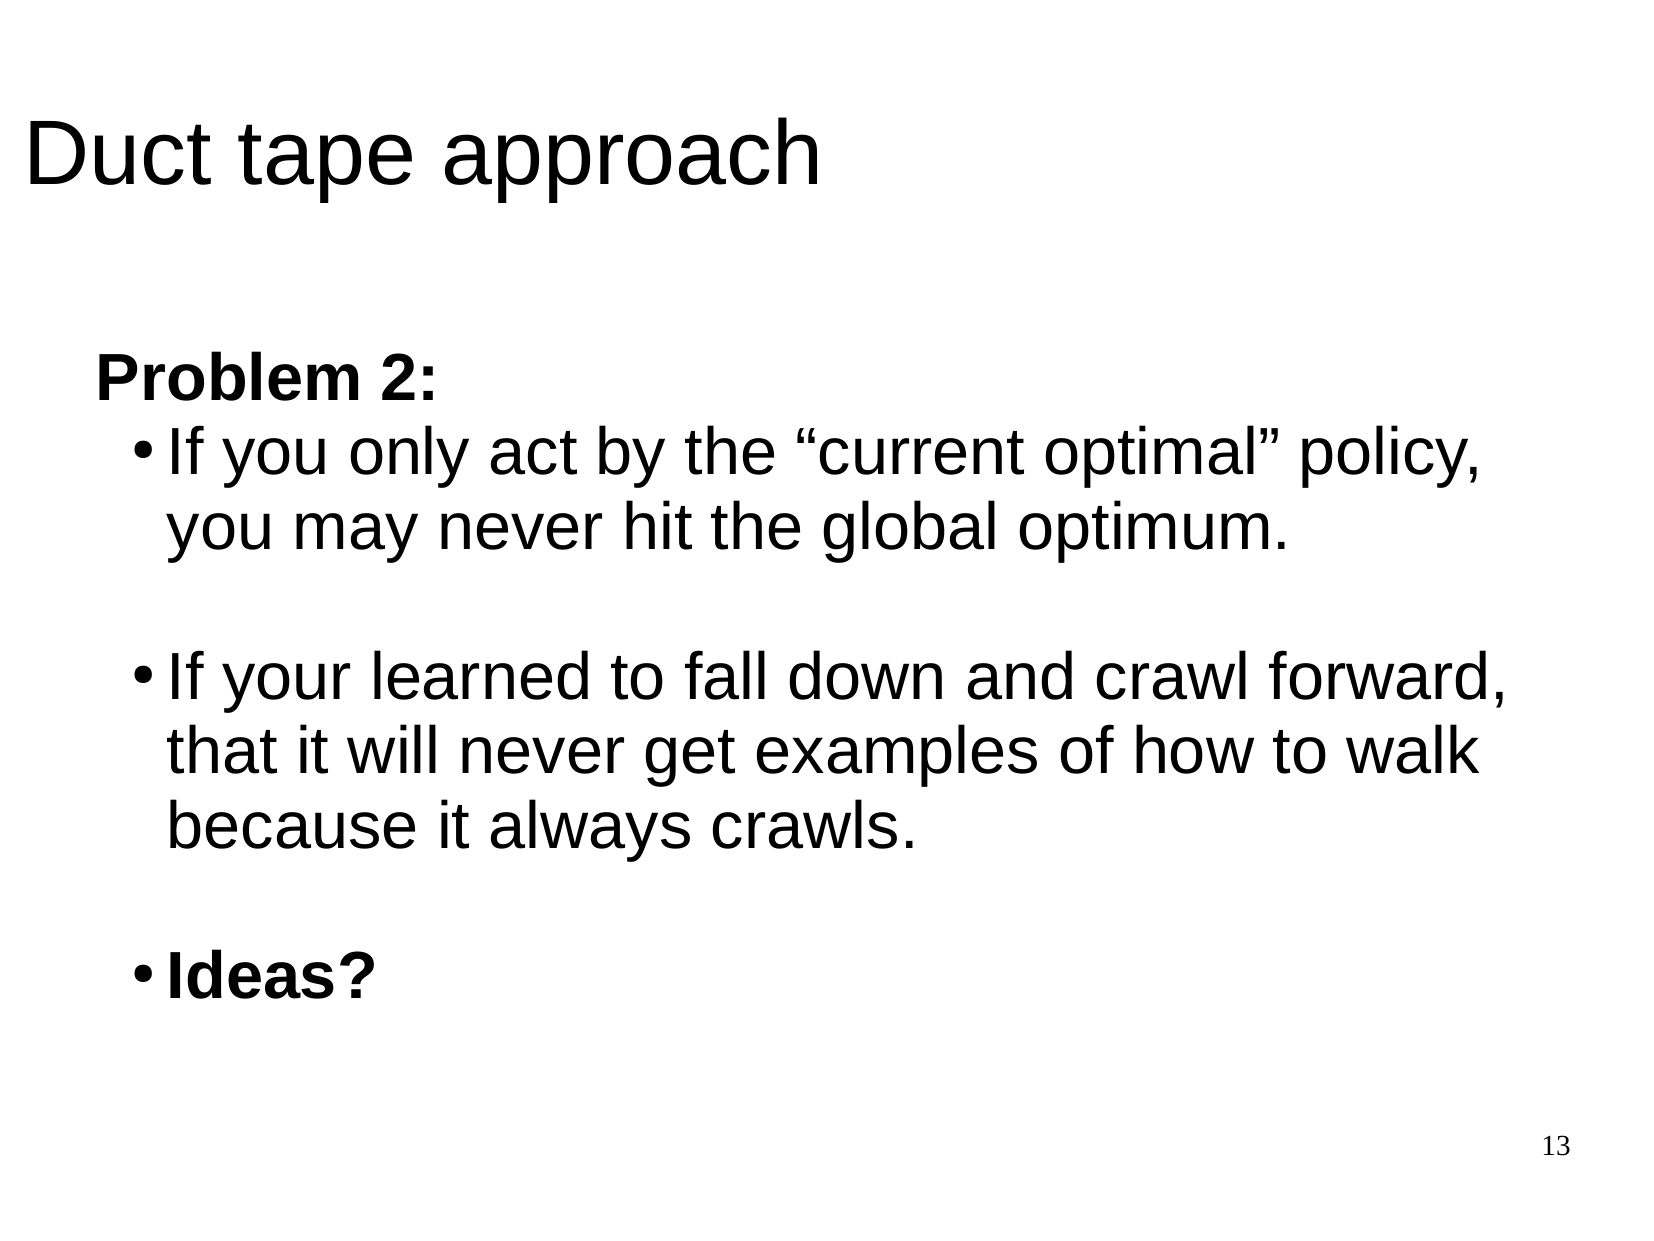

# Duct tape approach
Problem 2:
If you only act by the “current optimal” policy, you may never hit the global optimum.
If your learned to fall down and crawl forward, that it will never get examples of how to walk because it always crawls.
Ideas?
13